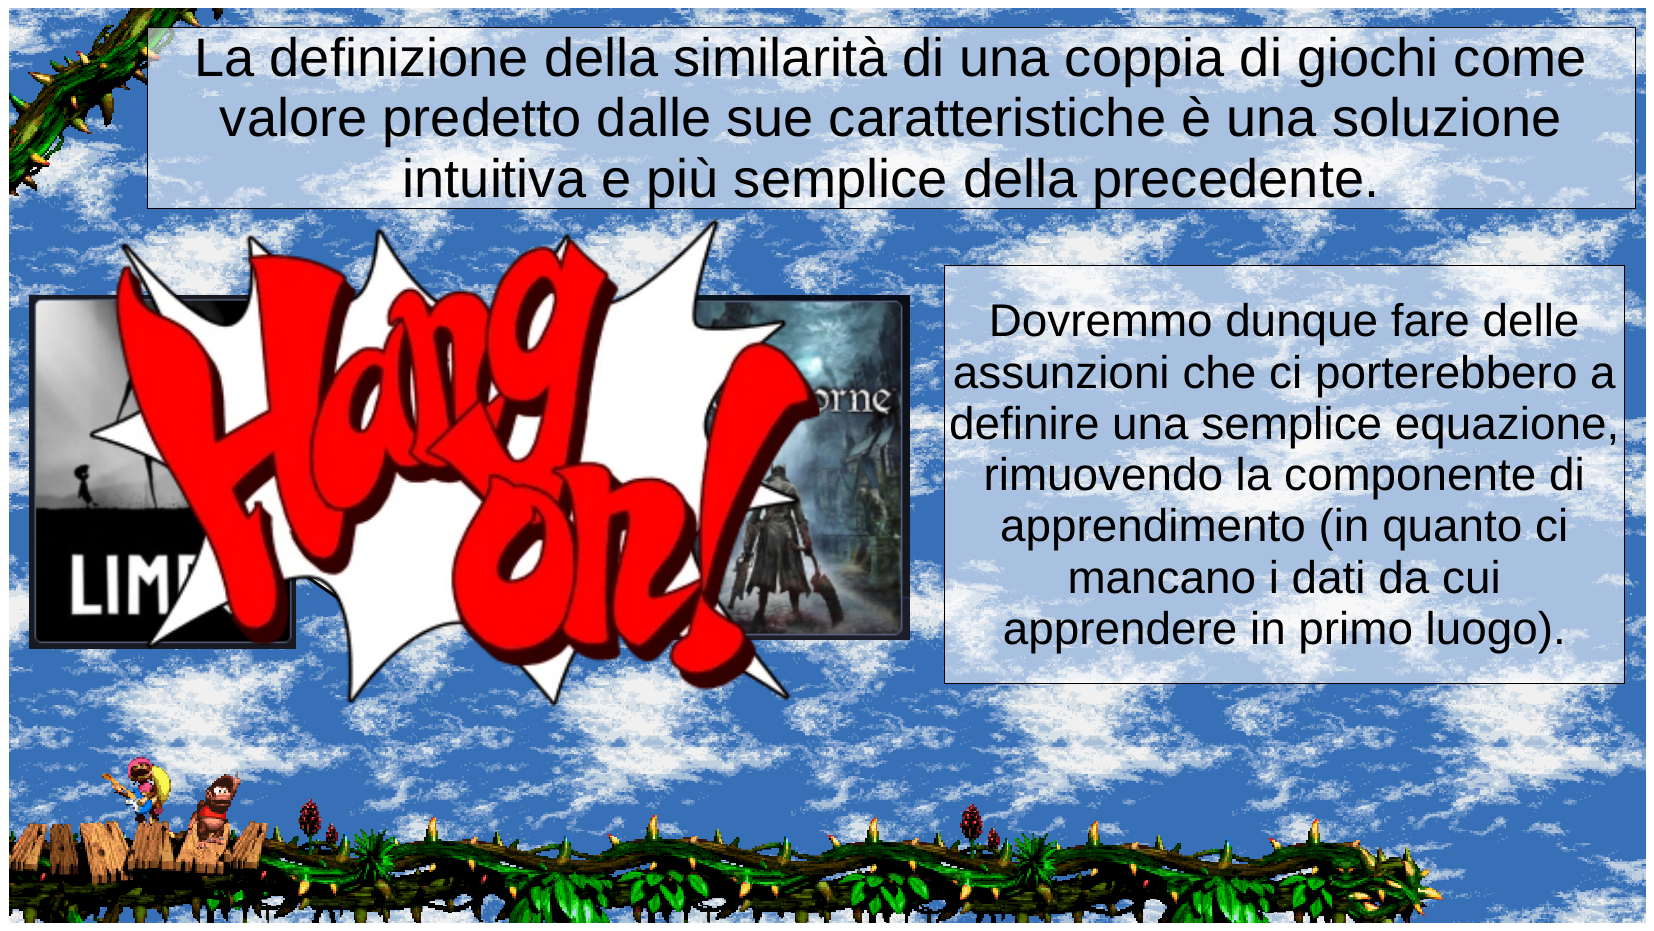

# La definizione della similarità di una coppia di giochi come valore predetto dalle sue caratteristiche è una soluzione intuitiva e più semplice della precedente.
Dovremmo dunque fare delle assunzioni che ci porterebbero a definire una semplice equazione, rimuovendo la componente di apprendimento (in quanto ci mancano i dati da cui apprendere in primo luogo).
predittore1
predittore2
predittore3